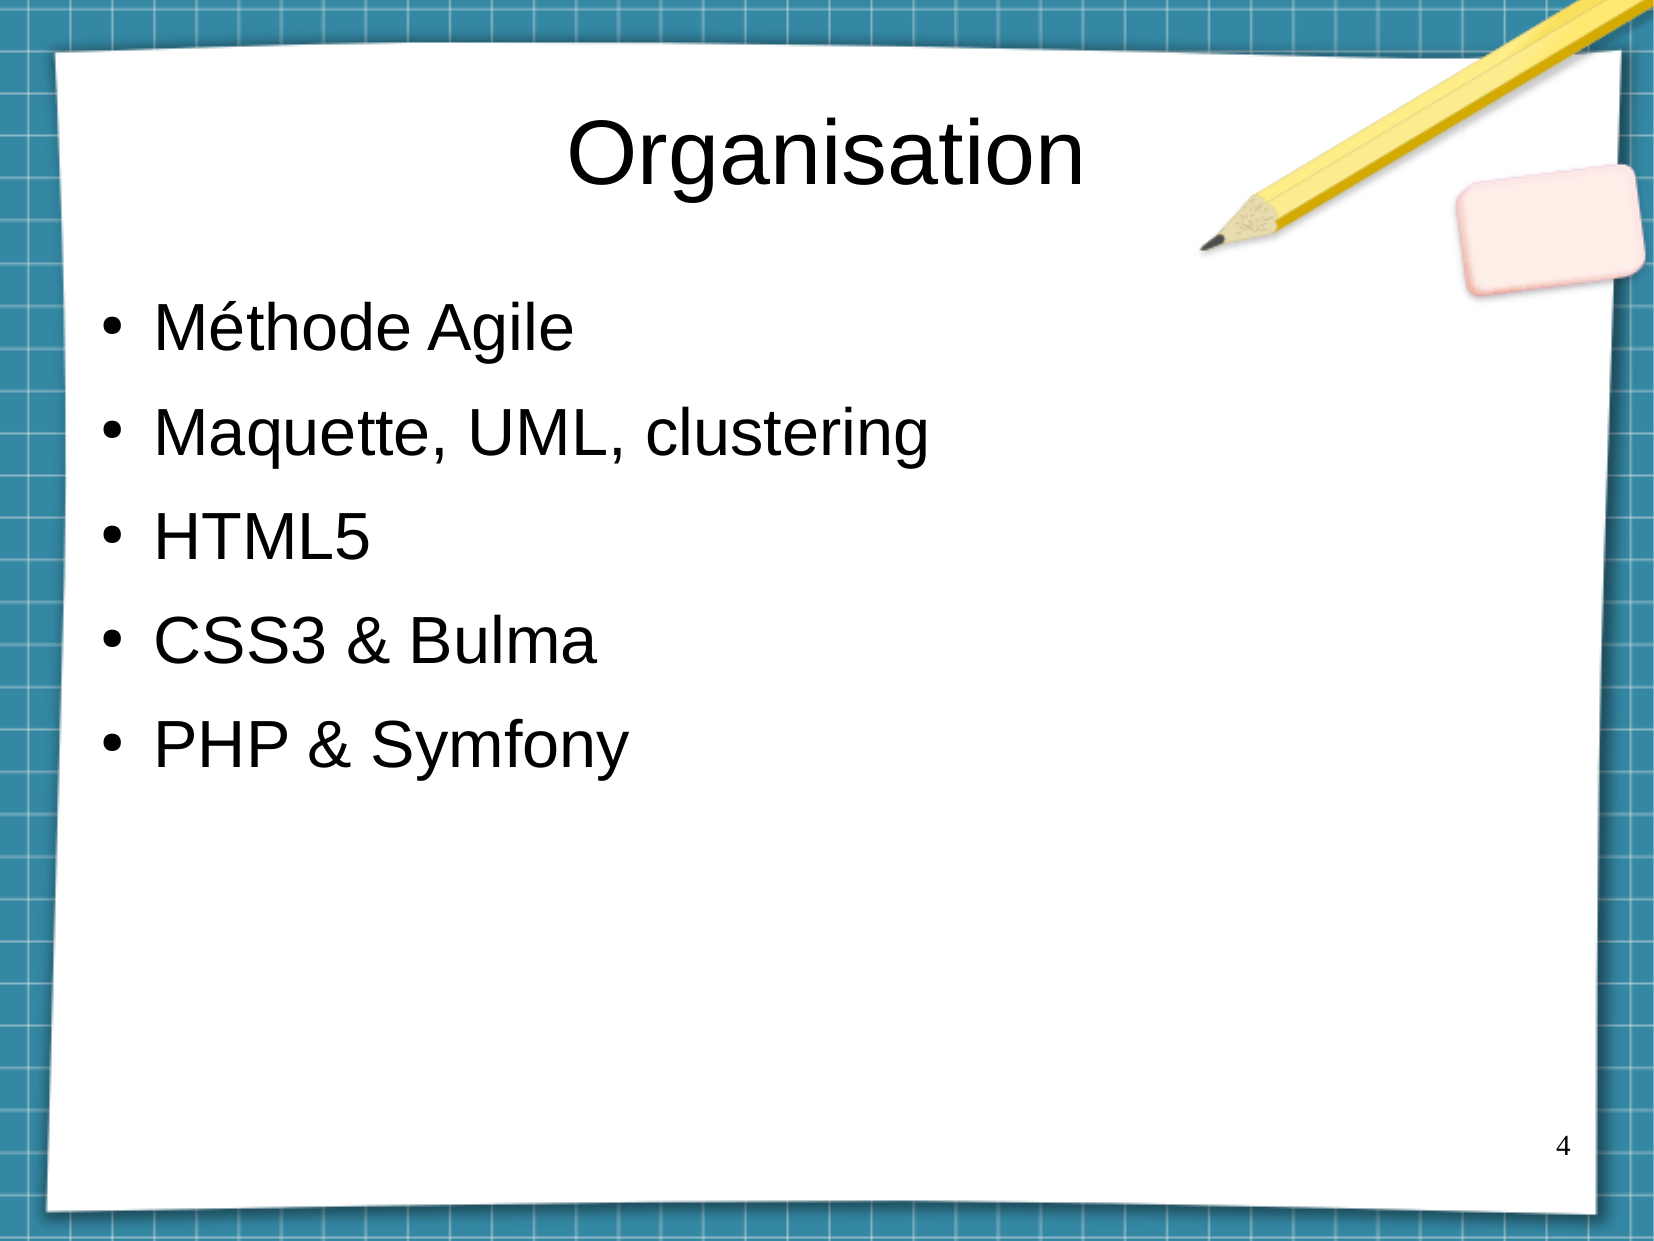

# Organisation
Méthode Agile
Maquette, UML, clustering
HTML5
CSS3 & Bulma
PHP & Symfony
4